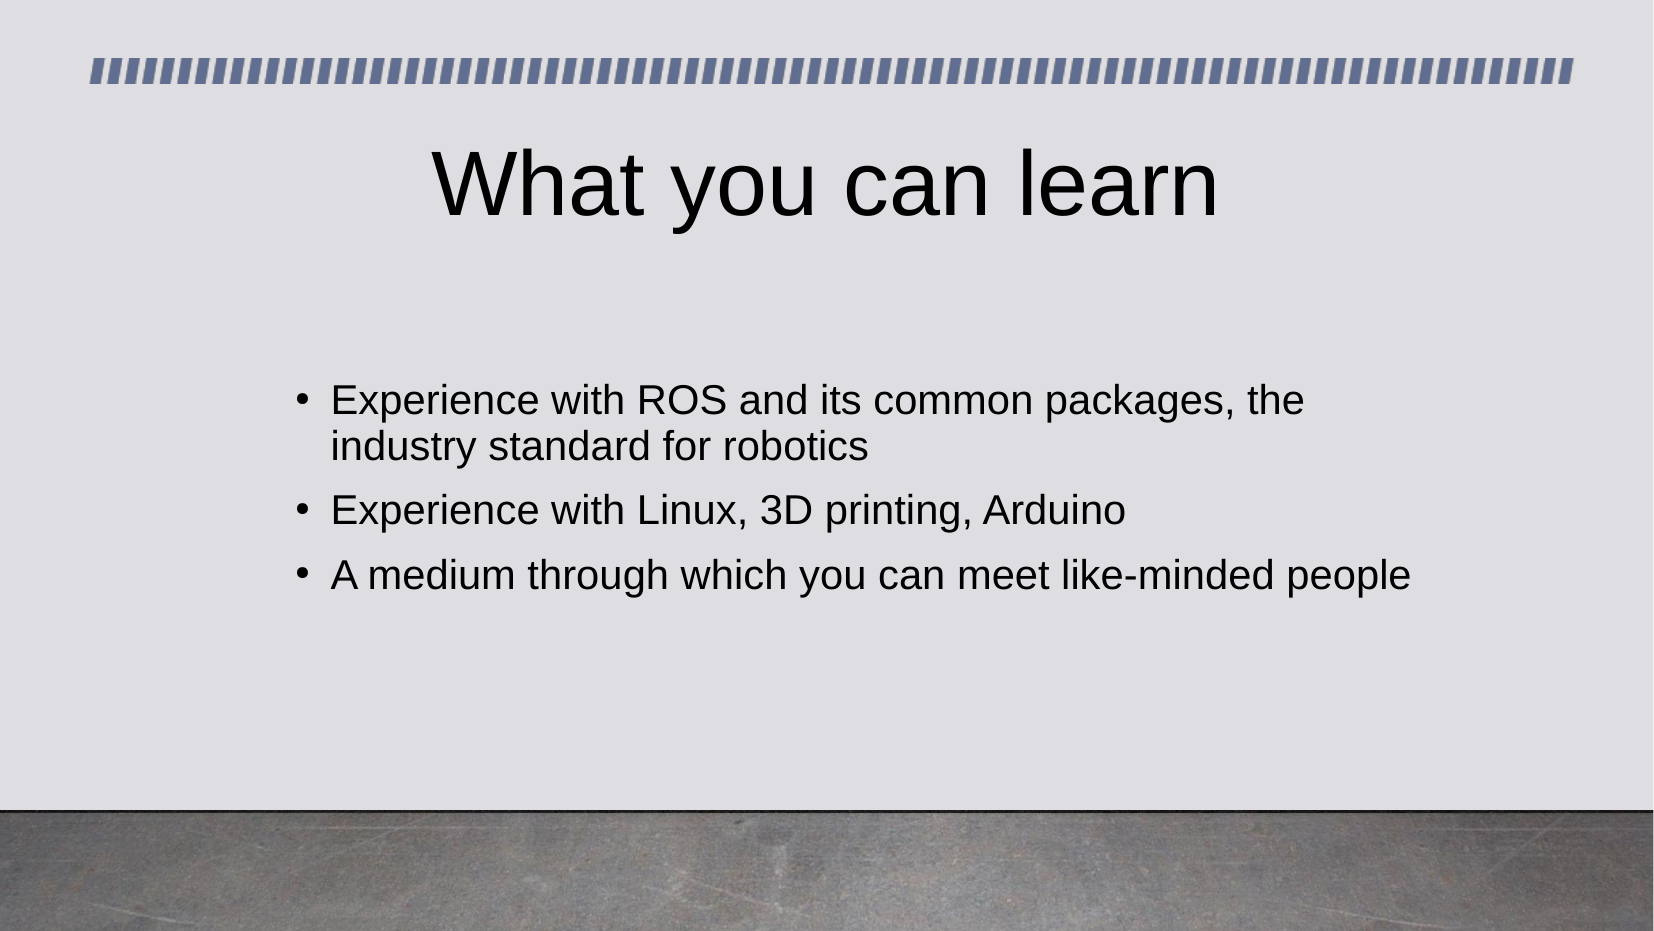

# What you can learn
Experience with ROS and its common packages, the industry standard for robotics
Experience with Linux, 3D printing, Arduino
A medium through which you can meet like-minded people